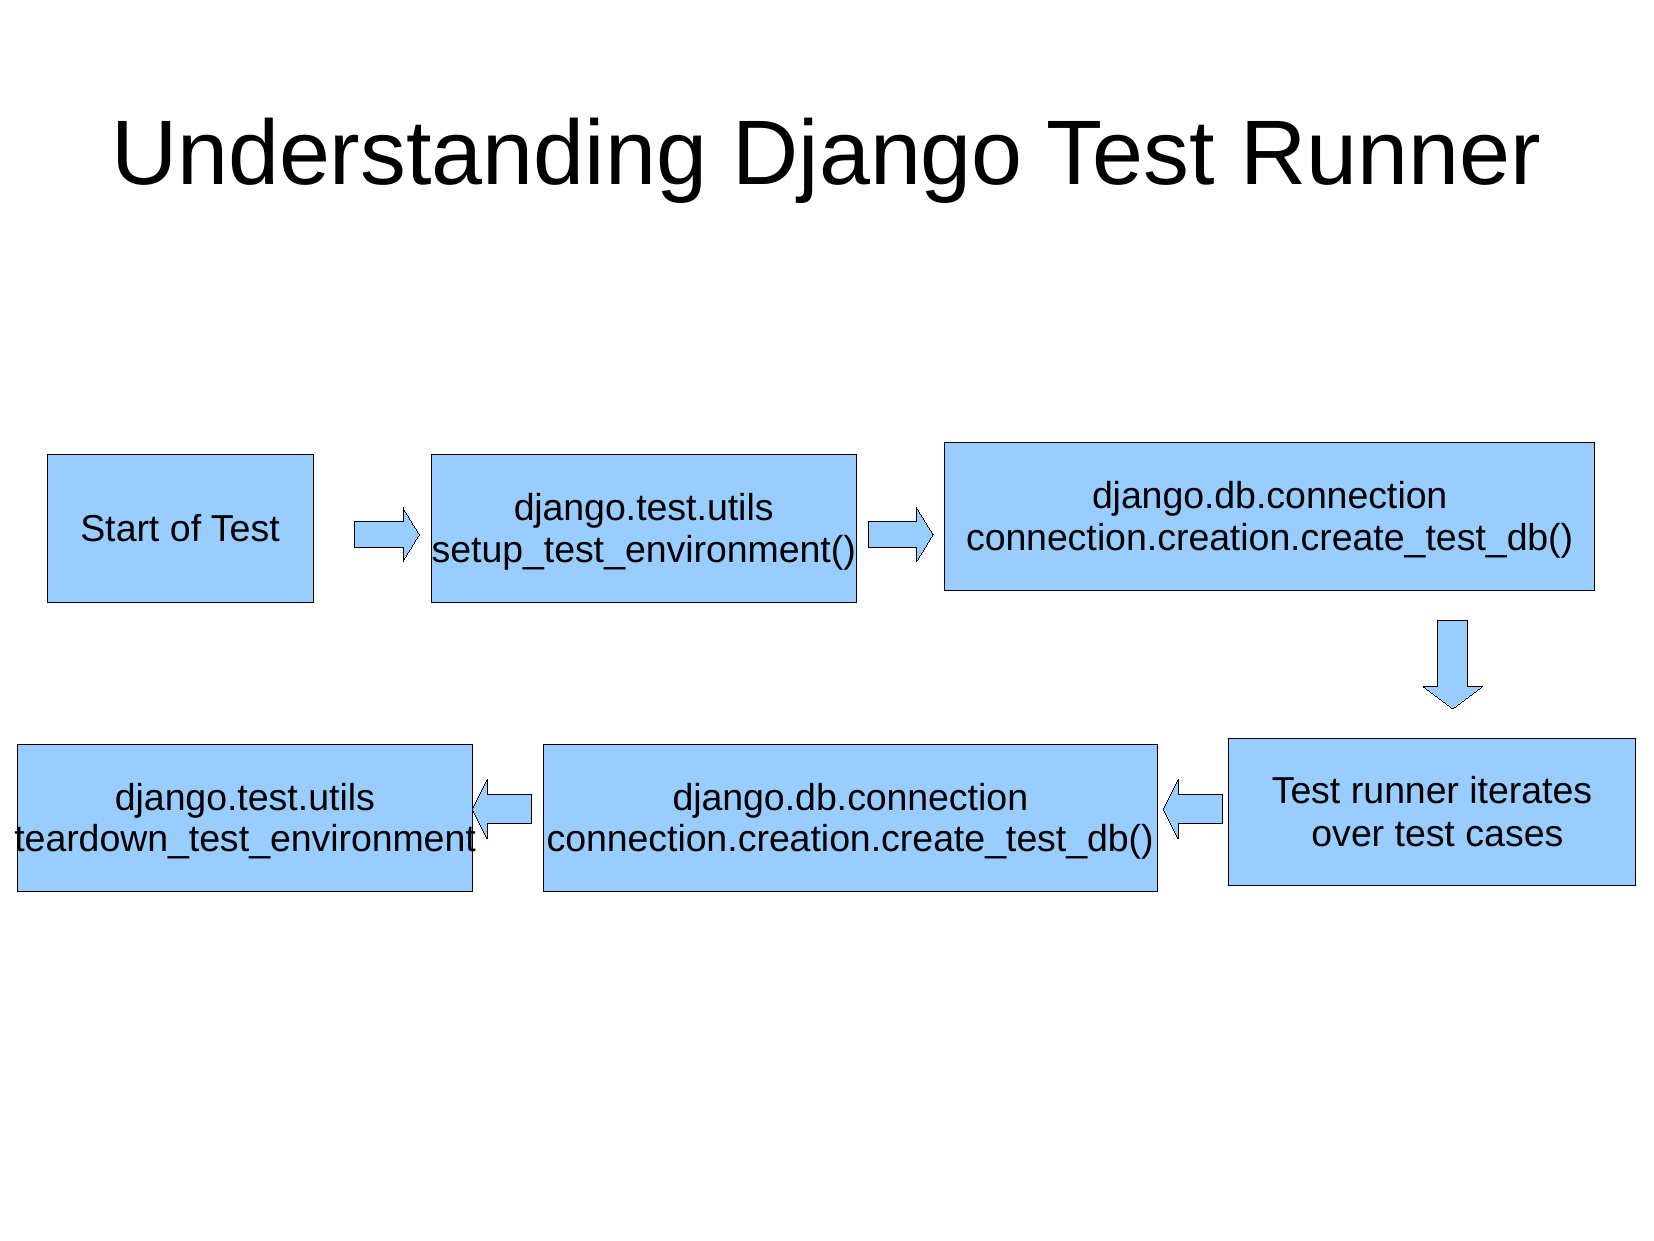

# Understanding Django Test Runner
django.db.connection
connection.creation.create_test_db()
Start of Test
django.test.utils
setup_test_environment()
Test runner iterates
 over test cases
django.test.utils
teardown_test_environment
django.db.connection
connection.creation.create_test_db()